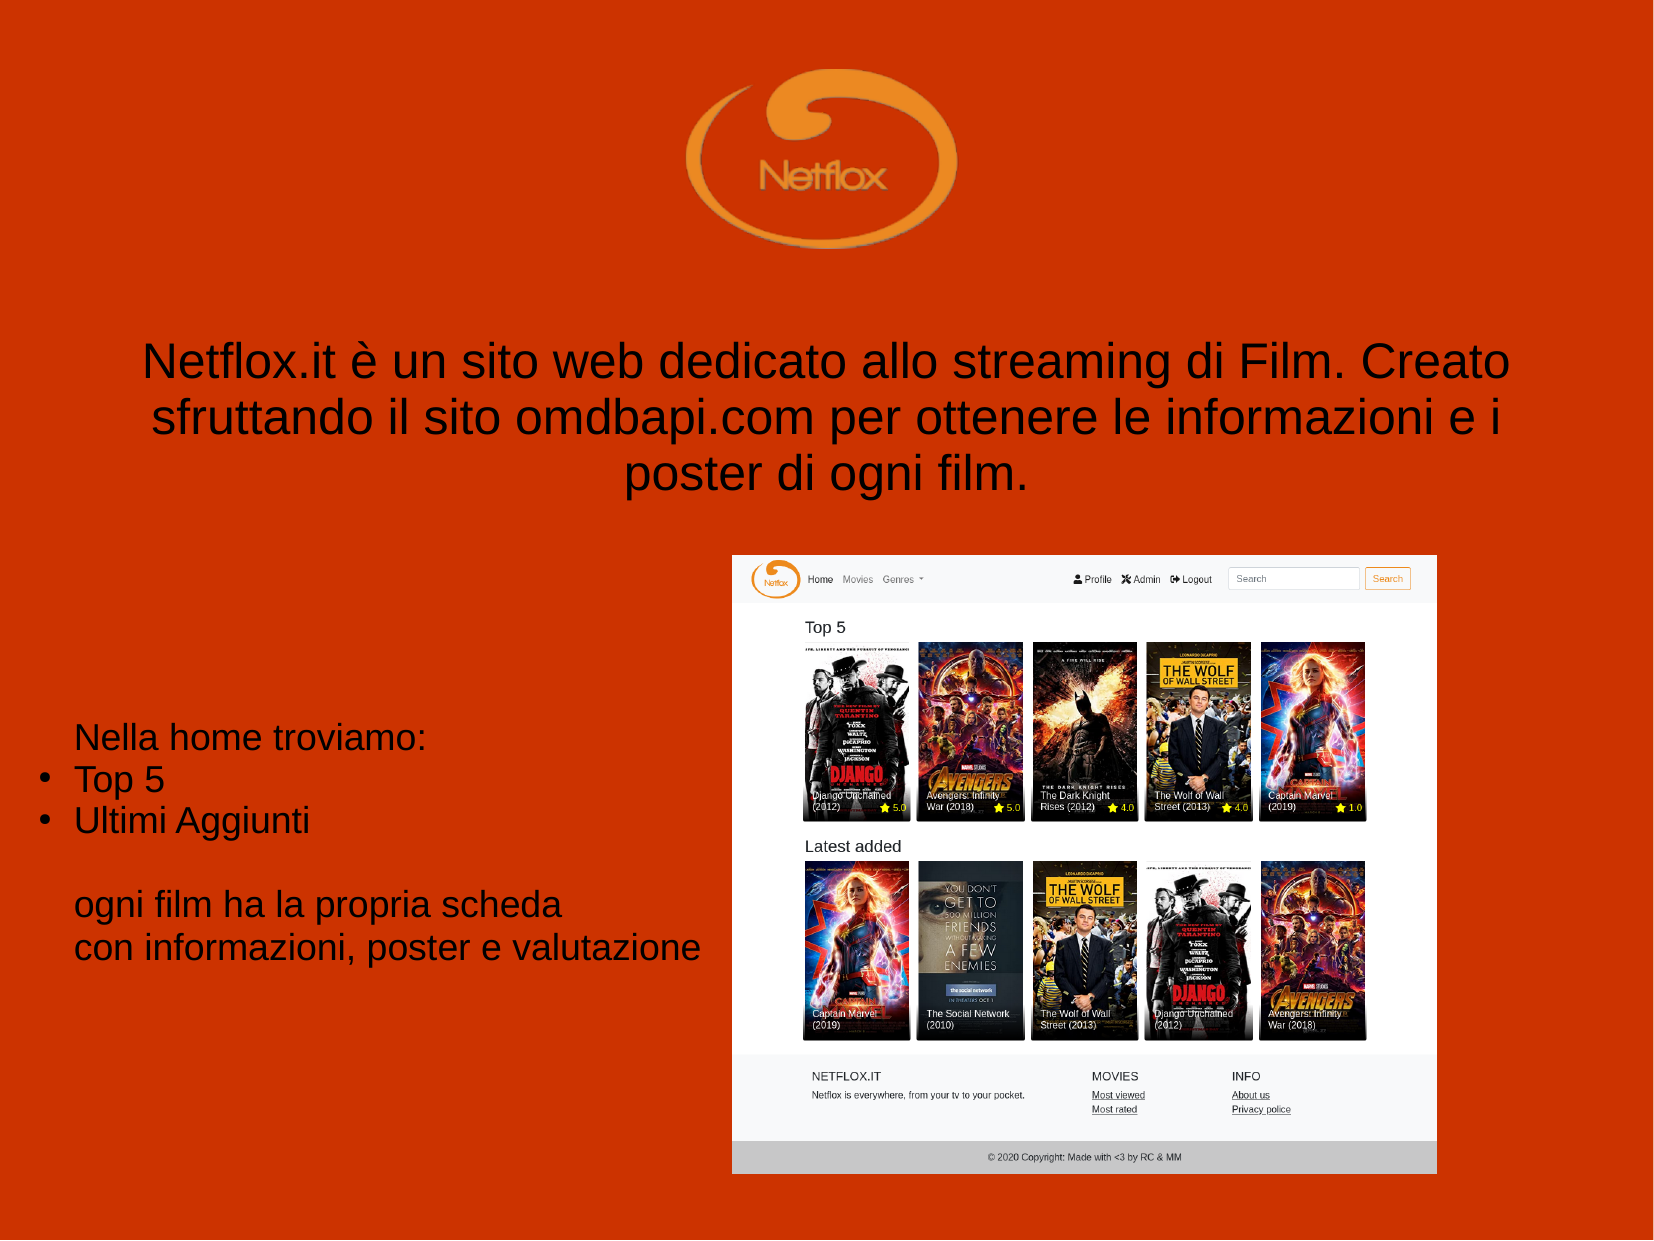

# Netflox.it è un sito web dedicato allo streaming di Film. Creato sfruttando il sito omdbapi.com per ottenere le informazioni e i poster di ogni film.
Nella home troviamo:
Top 5
Ultimi Aggiunti
ogni film ha la propria scheda
con informazioni, poster e valutazione